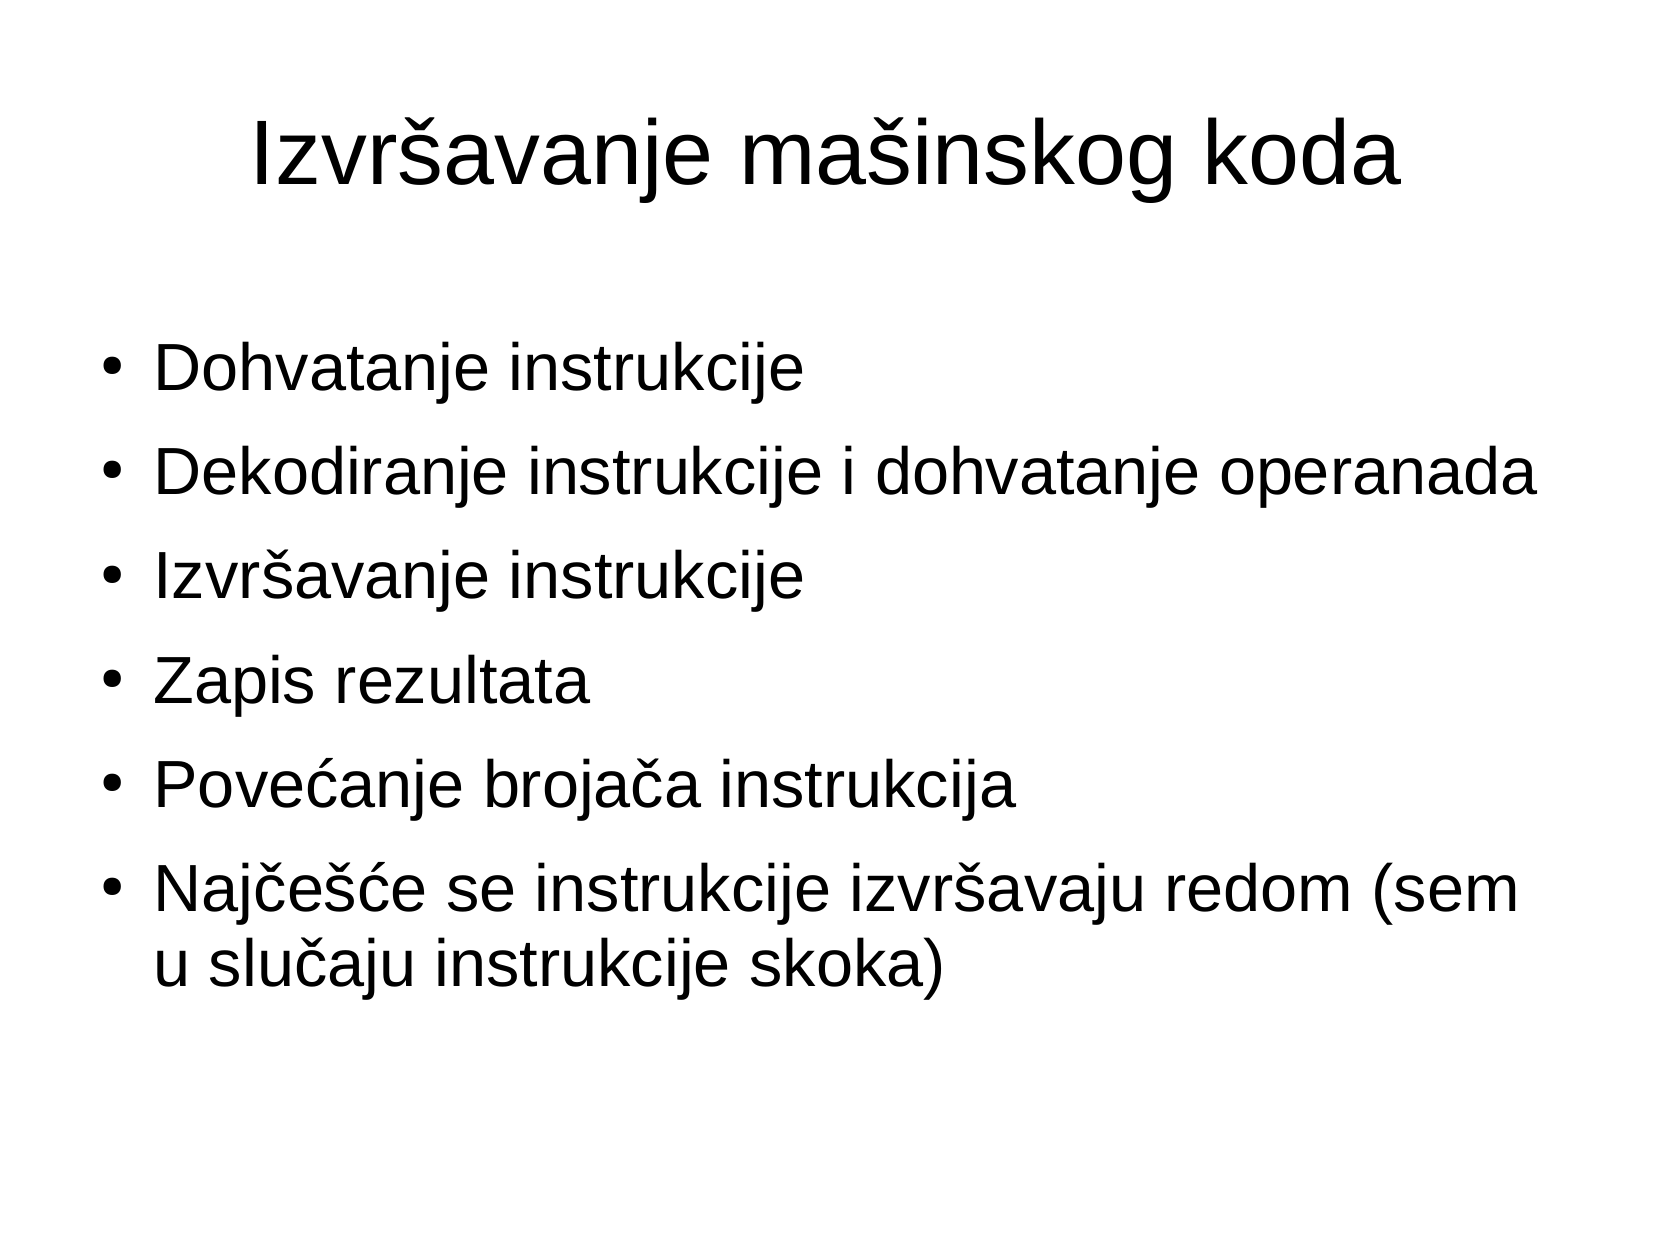

# Izvršavanje mašinskog koda
Dohvatanje instrukcije
Dekodiranje instrukcije i dohvatanje operanada
Izvršavanje instrukcije
Zapis rezultata
Povećanje brojača instrukcija
Najčešće se instrukcije izvršavaju redom (sem u slučaju instrukcije skoka)